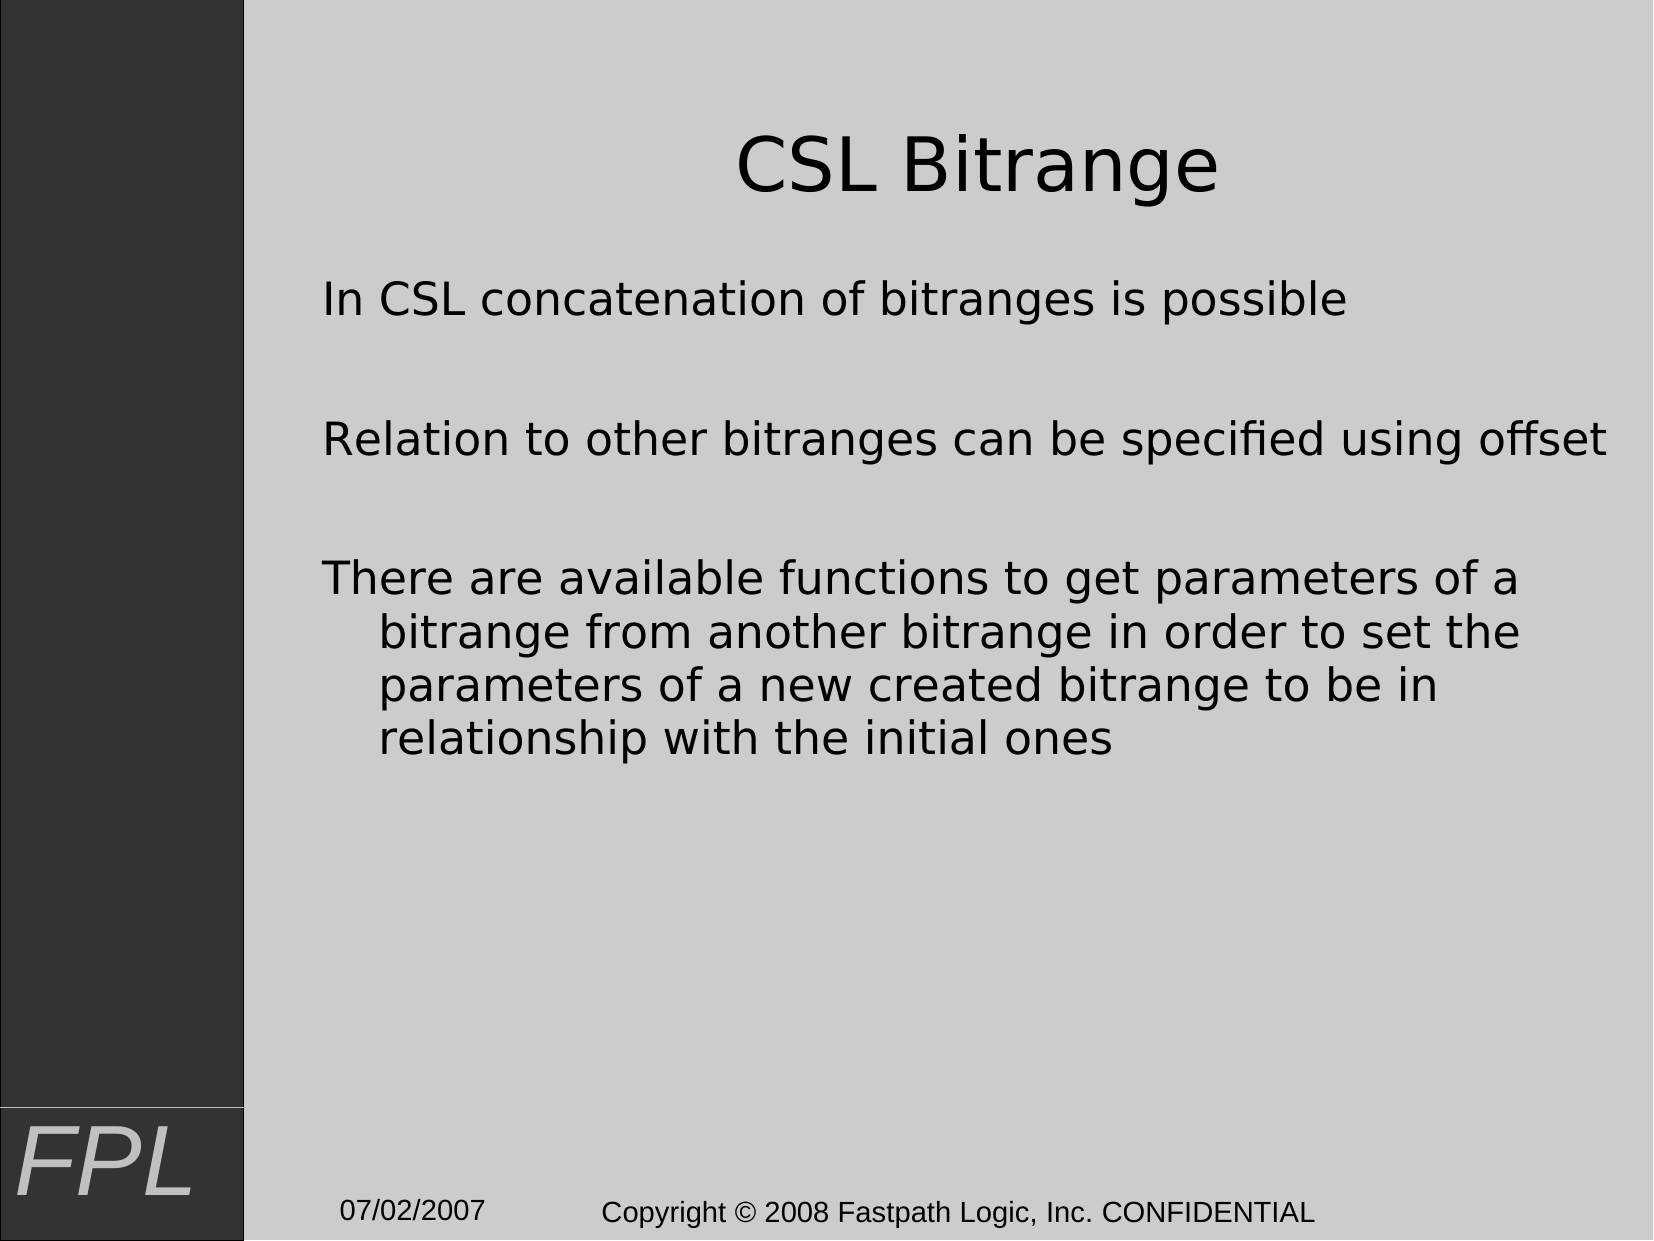

# CSL Bitrange
In CSL concatenation of bitranges is possible
Relation to other bitranges can be specified using offset
There are available functions to get parameters of a bitrange from another bitrange in order to set the parameters of a new created bitrange to be in relationship with the initial ones
07/02/2007
© 2007 FASTPATH LOGIC INC.